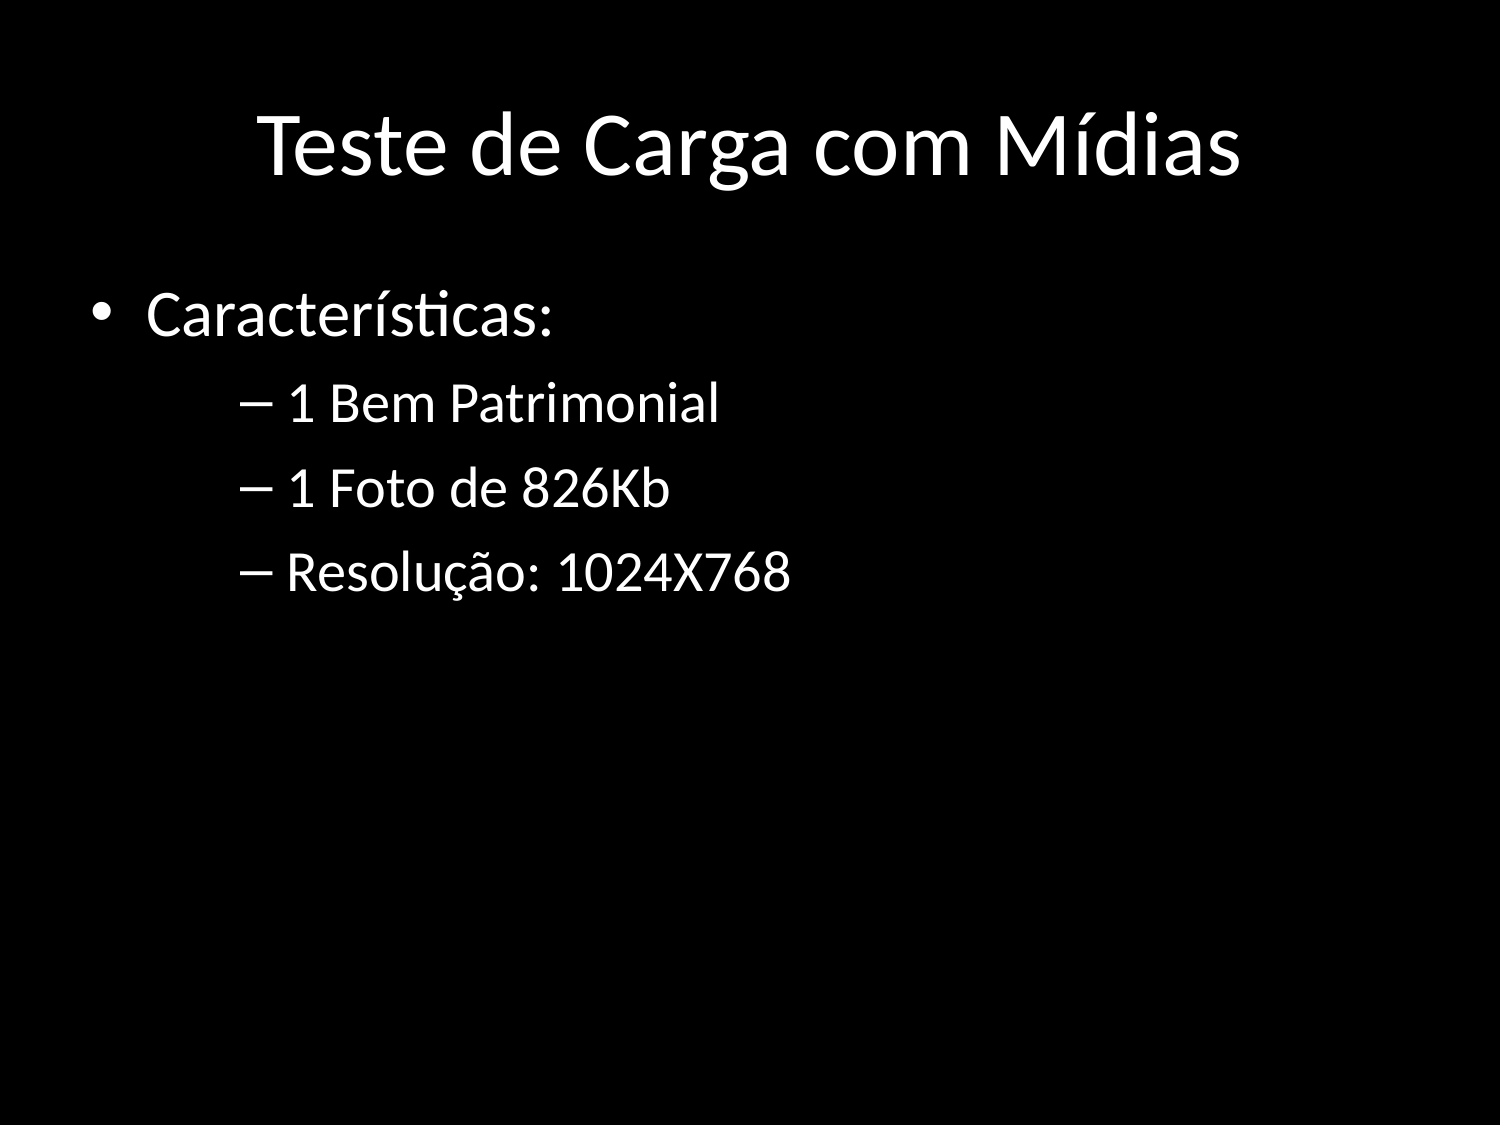

# Teste de Carga com Mídias
Características:
1 Bem Patrimonial
1 Foto de 826Kb
Resolução: 1024X768